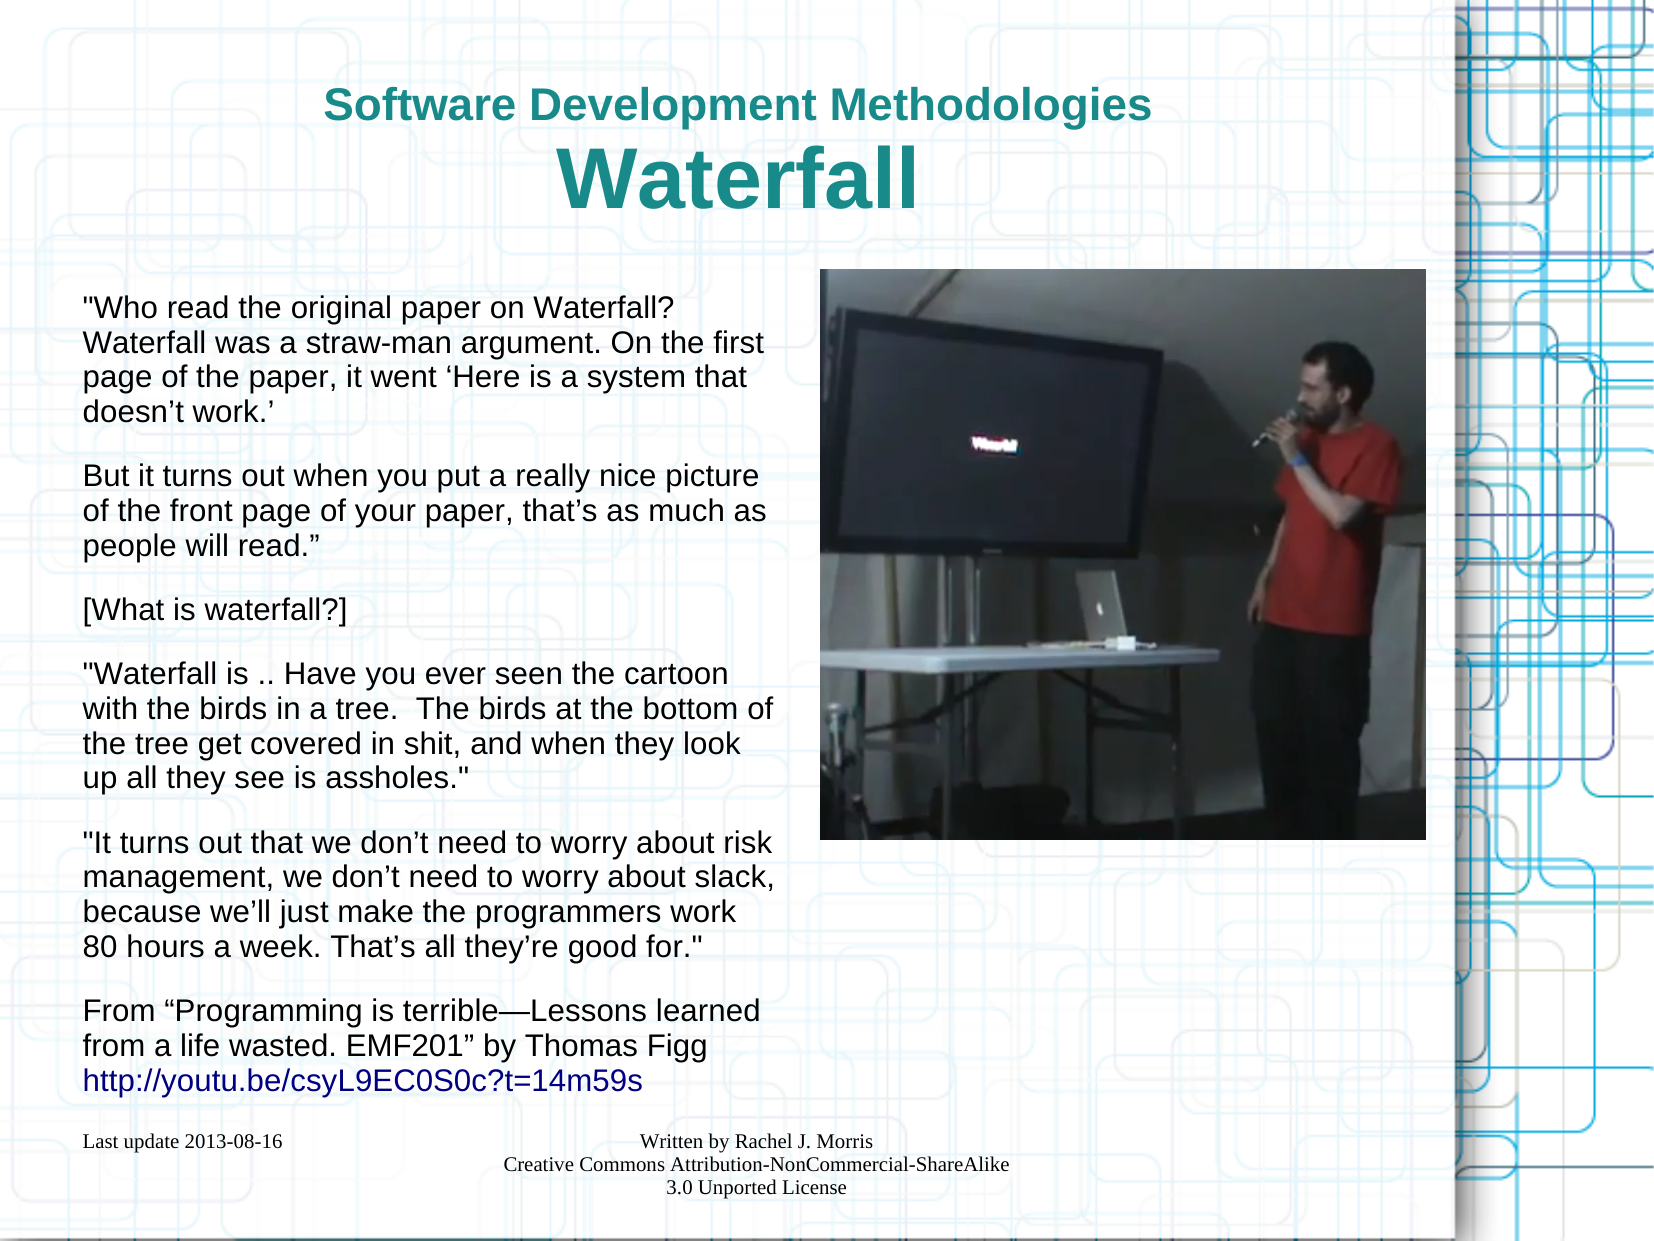

# Software Development Methodologies Waterfall
"Who read the original paper on Waterfall? Waterfall was a straw-man argument. On the first page of the paper, it went ‘Here is a system that doesn’t work.’
But it turns out when you put a really nice picture of the front page of your paper, that’s as much as people will read.”
[What is waterfall?]
"Waterfall is .. Have you ever seen the cartoon with the birds in a tree. The birds at the bottom of the tree get covered in shit, and when they look up all they see is assholes."
"It turns out that we don’t need to worry about risk management, we don’t need to worry about slack, because we’ll just make the programmers work 80 hours a week. That’s all they’re good for."
From “Programming is terrible—Lessons learned from a life wasted. EMF201” by Thomas Figg
http://youtu.be/csyL9EC0S0c?t=14m59s